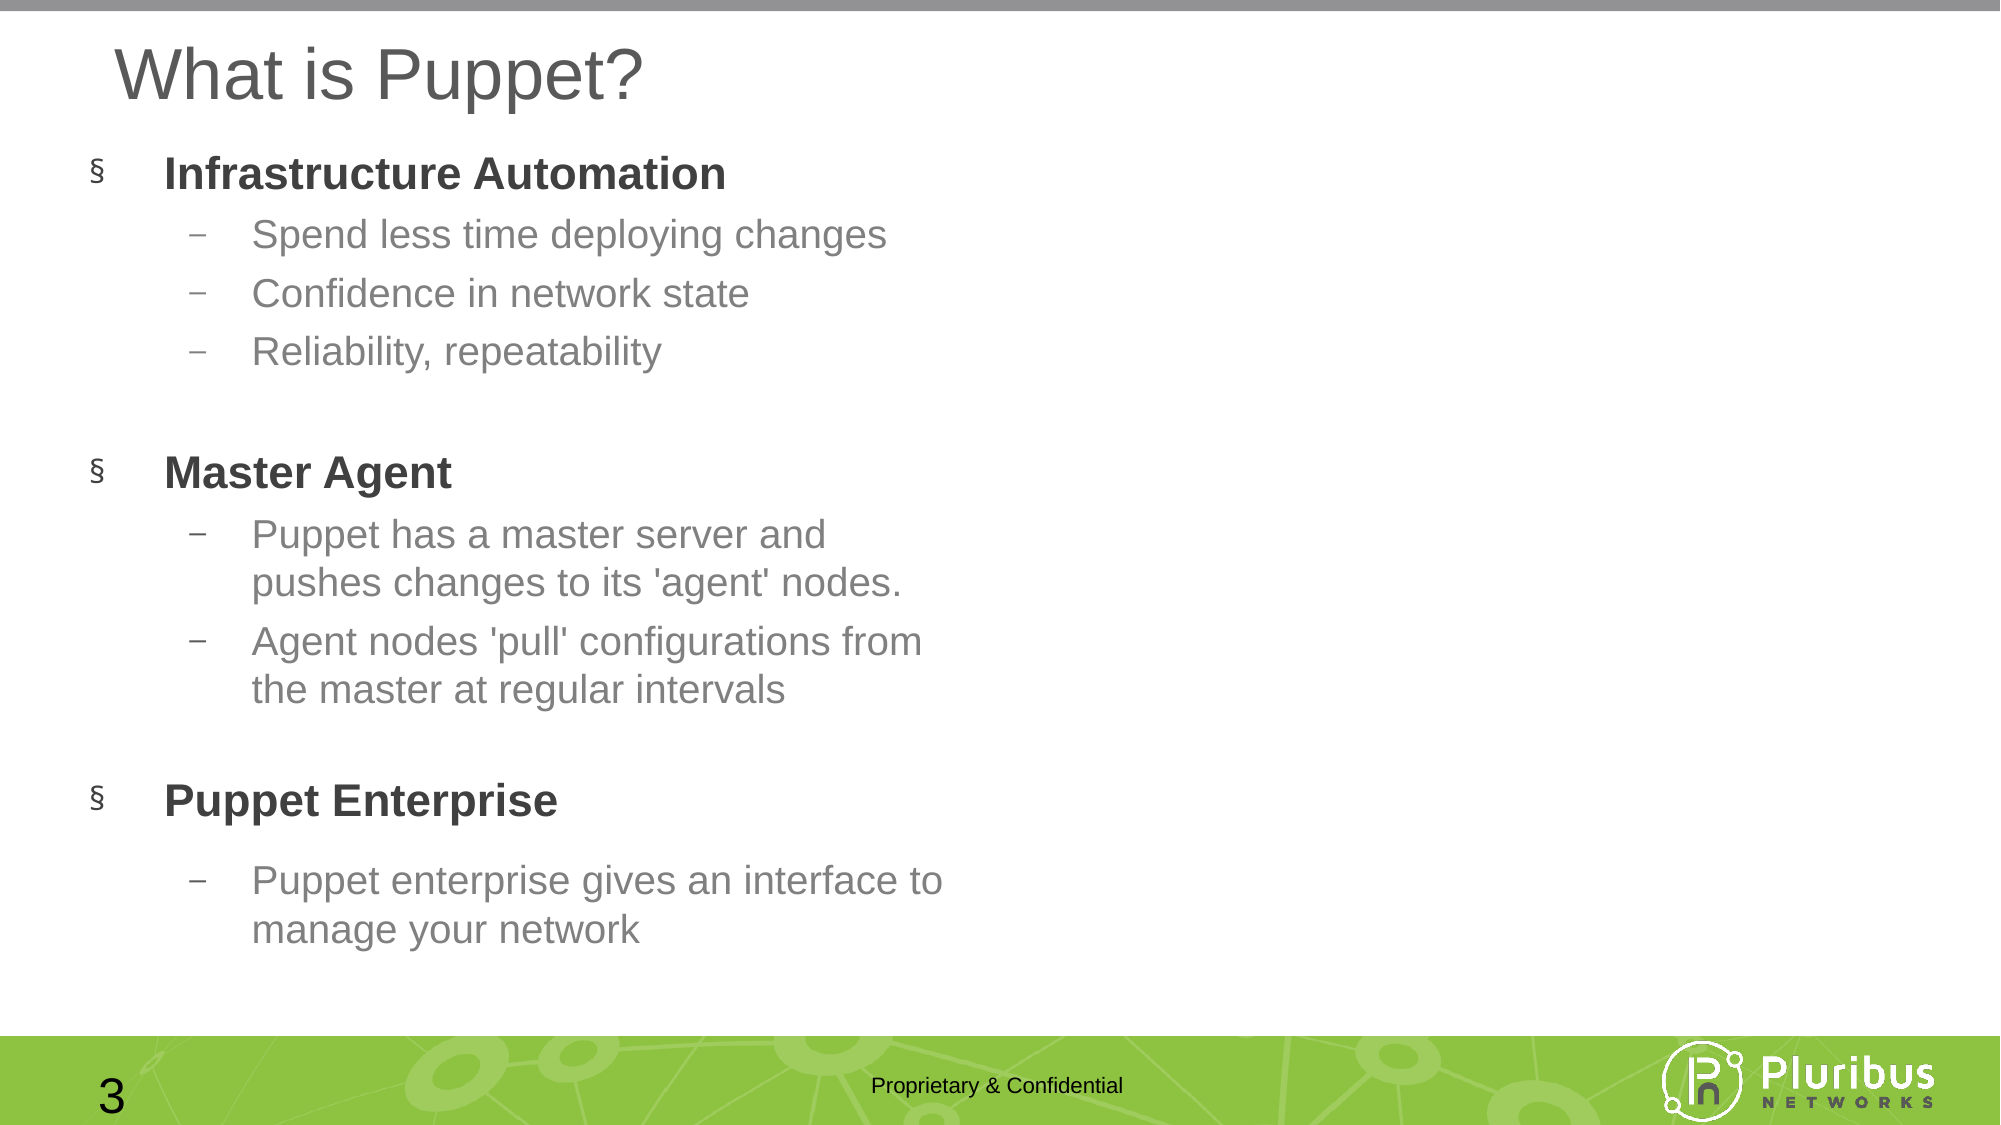

# What is Puppet?
Infrastructure Automation
Spend less time deploying changes
Confidence in network state
Reliability, repeatability
Master Agent
Puppet has a master server and pushes changes to its 'agent' nodes.
Agent nodes 'pull' configurations from the master at regular intervals
Puppet Enterprise
Puppet enterprise gives an interface to manage your network